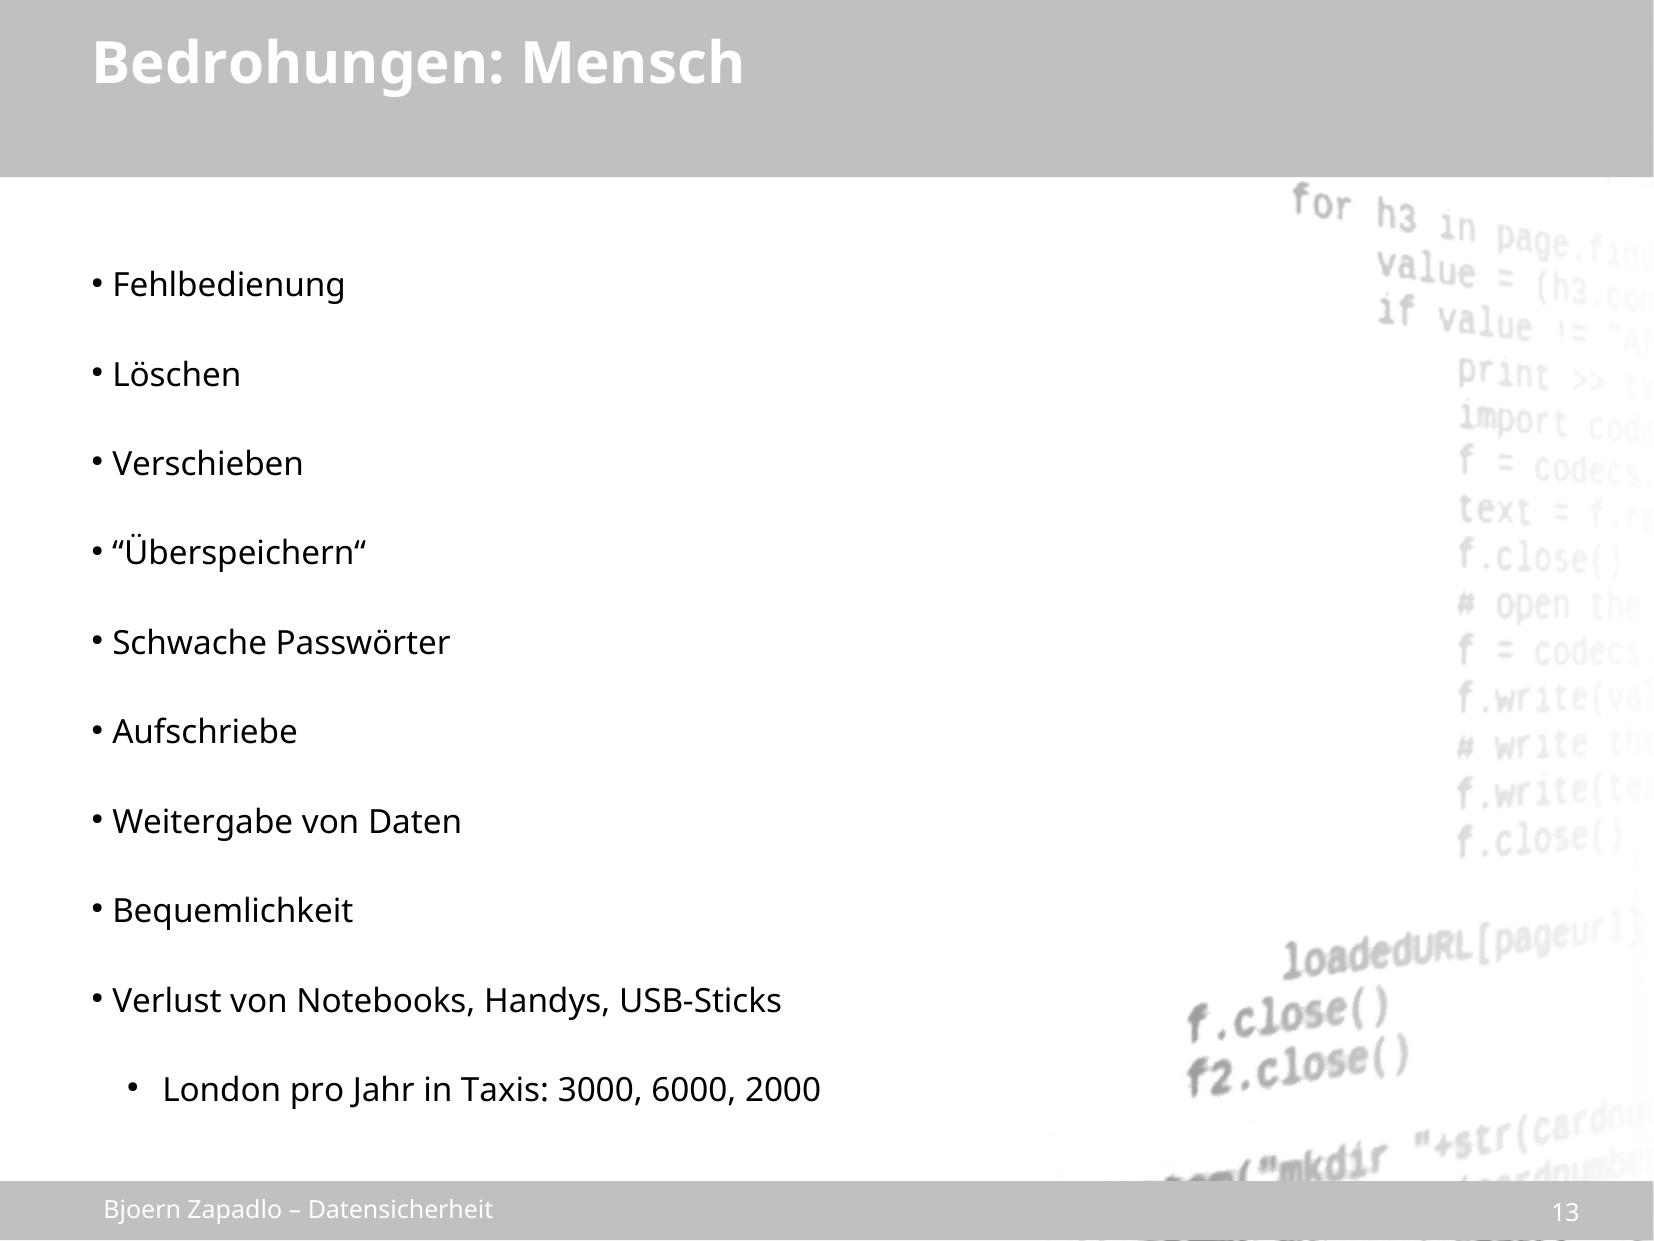

Bedrohungen: Mensch
 Fehlbedienung
 Löschen
 Verschieben
 “Überspeichern“
 Schwache Passwörter
 Aufschriebe
 Weitergabe von Daten
 Bequemlichkeit
 Verlust von Notebooks, Handys, USB-Sticks
London pro Jahr in Taxis: 3000, 6000, 2000